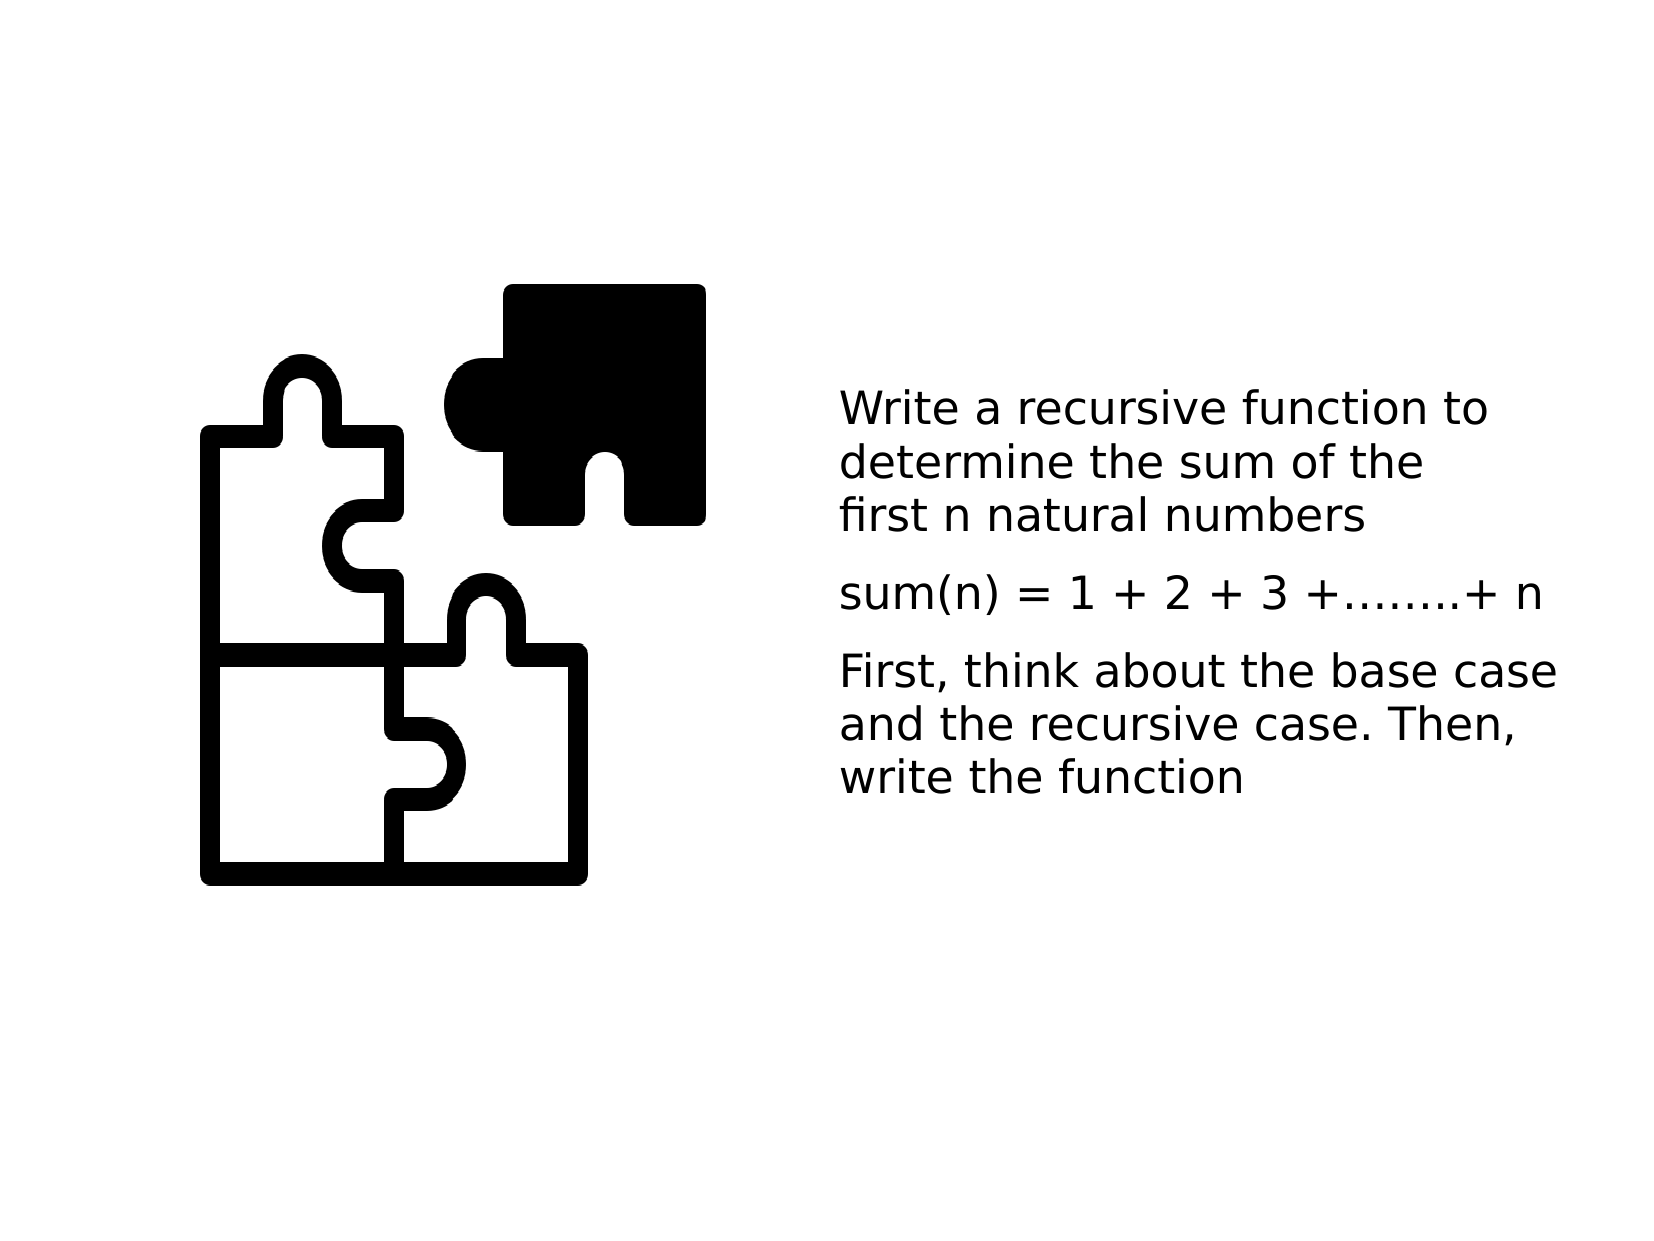

Write a recursive function to determine the sum of the first n natural numbers
sum(n) = 1 + 2 + 3 +……..+ n
First, think about the base case and the recursive case. Then, write the function